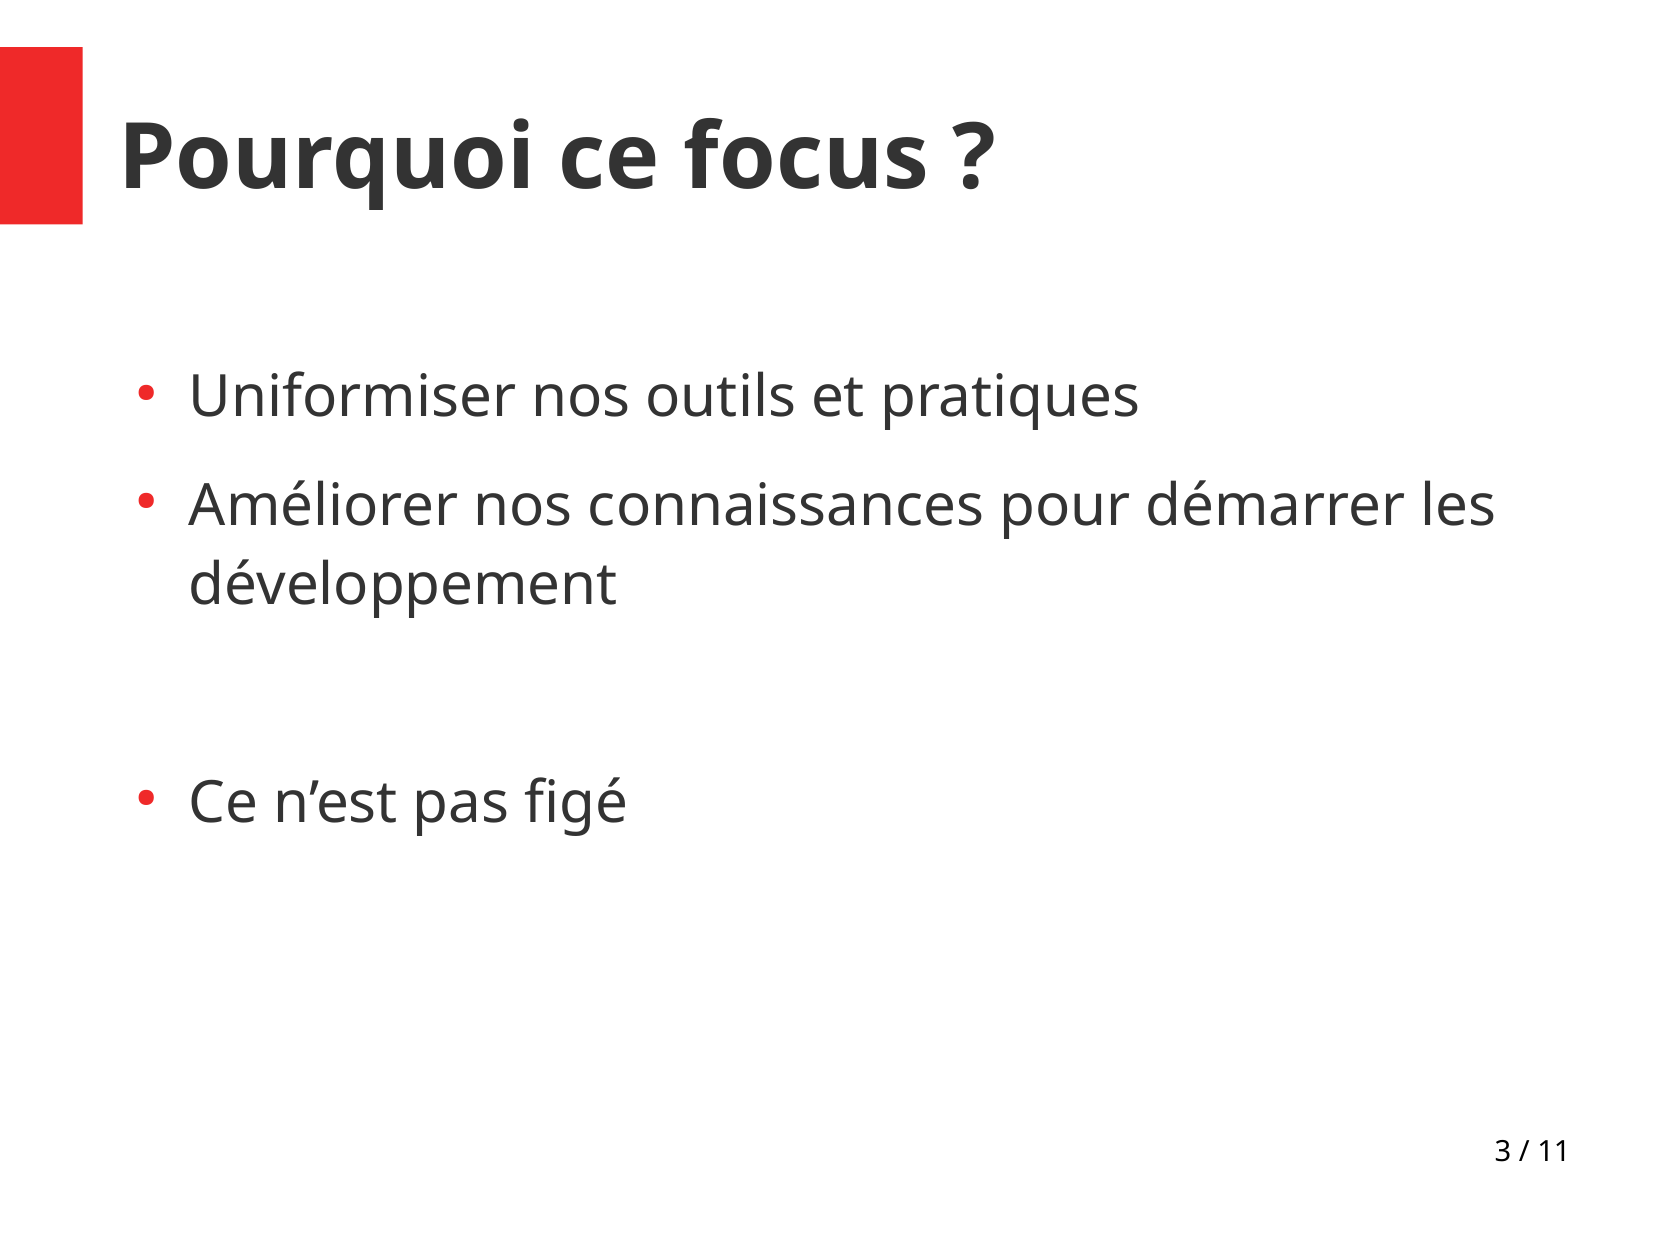

# Pourquoi ce focus ?
Uniformiser nos outils et pratiques
Améliorer nos connaissances pour démarrer les développement
Ce n’est pas figé
3